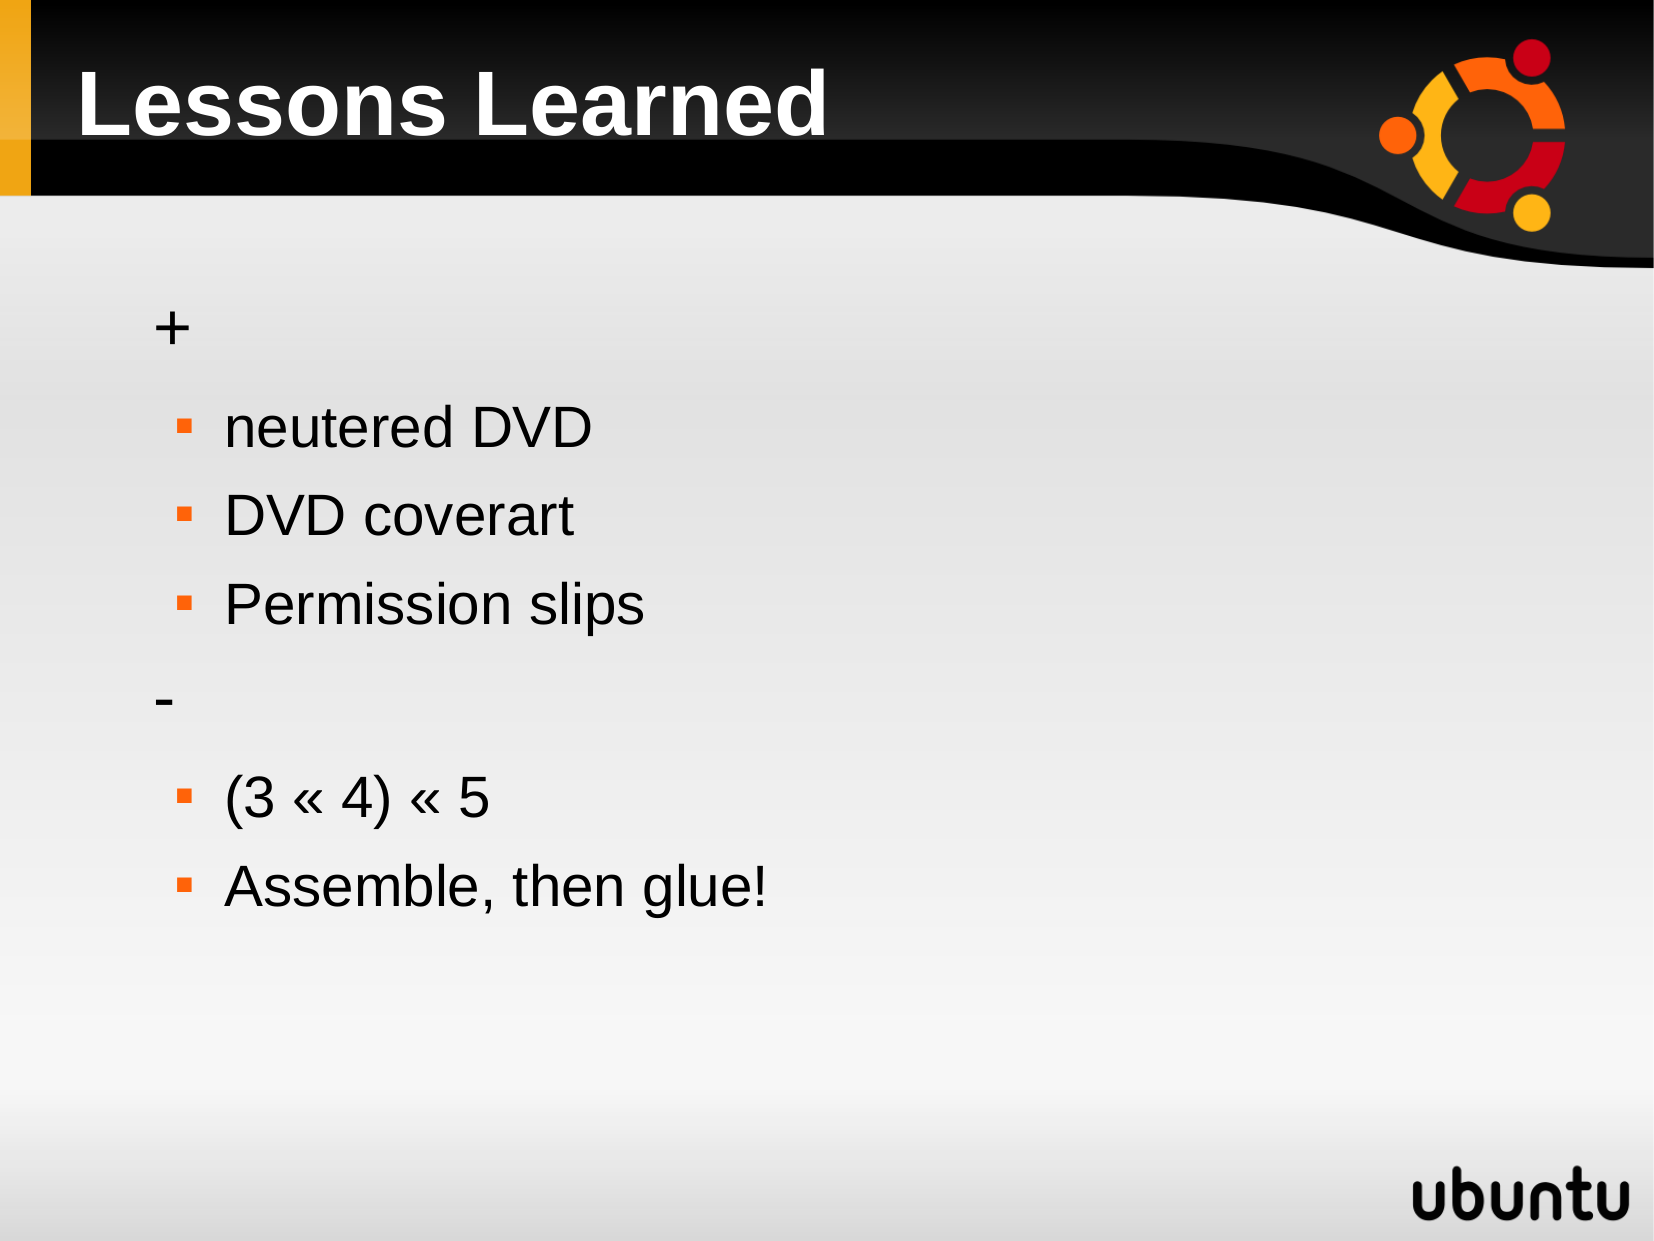

# Lessons Learned
+
neutered DVD
DVD coverart
Permission slips
-
(3 « 4) « 5
Assemble, then glue!